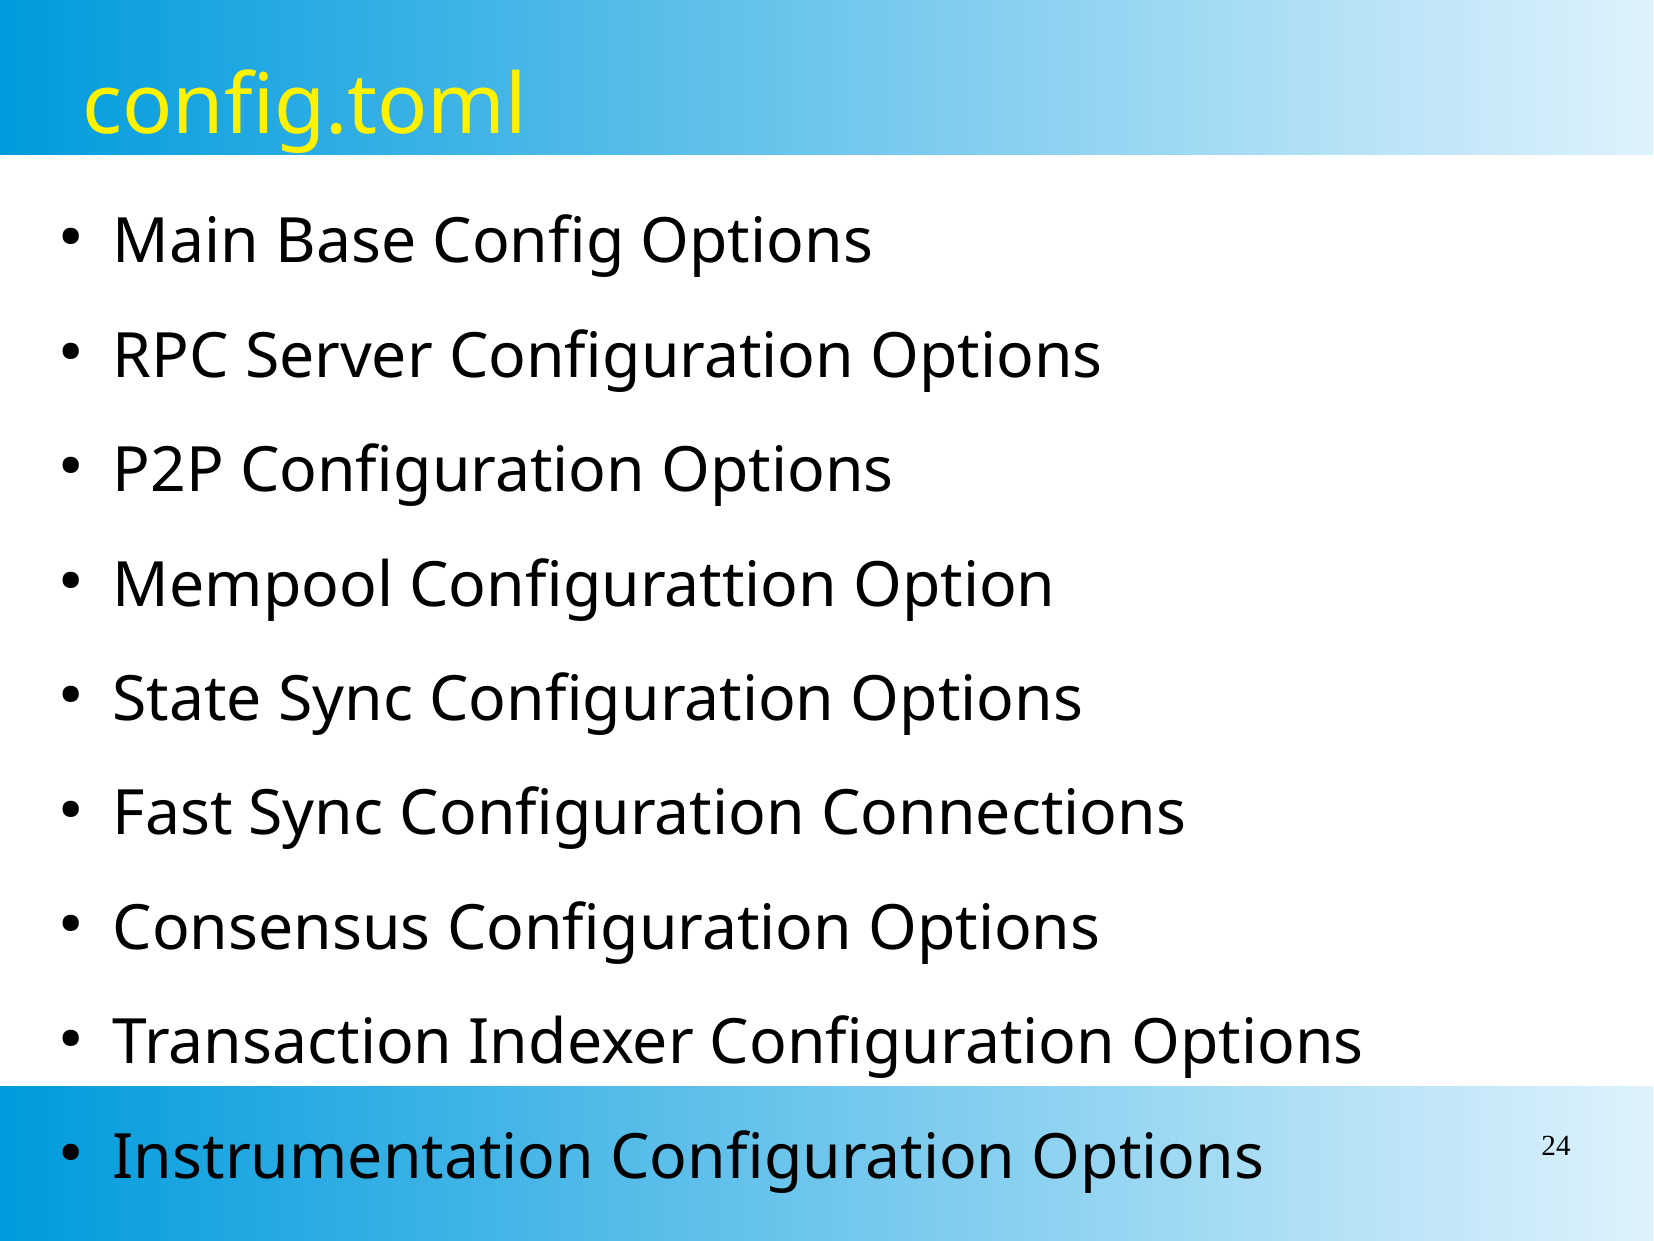

# config.toml
Main Base Config Options
RPC Server Configuration Options
P2P Configuration Options
Mempool Configurattion Option
State Sync Configuration Options
Fast Sync Configuration Connections
Consensus Configuration Options
Transaction Indexer Configuration Options
Instrumentation Configuration Options
24